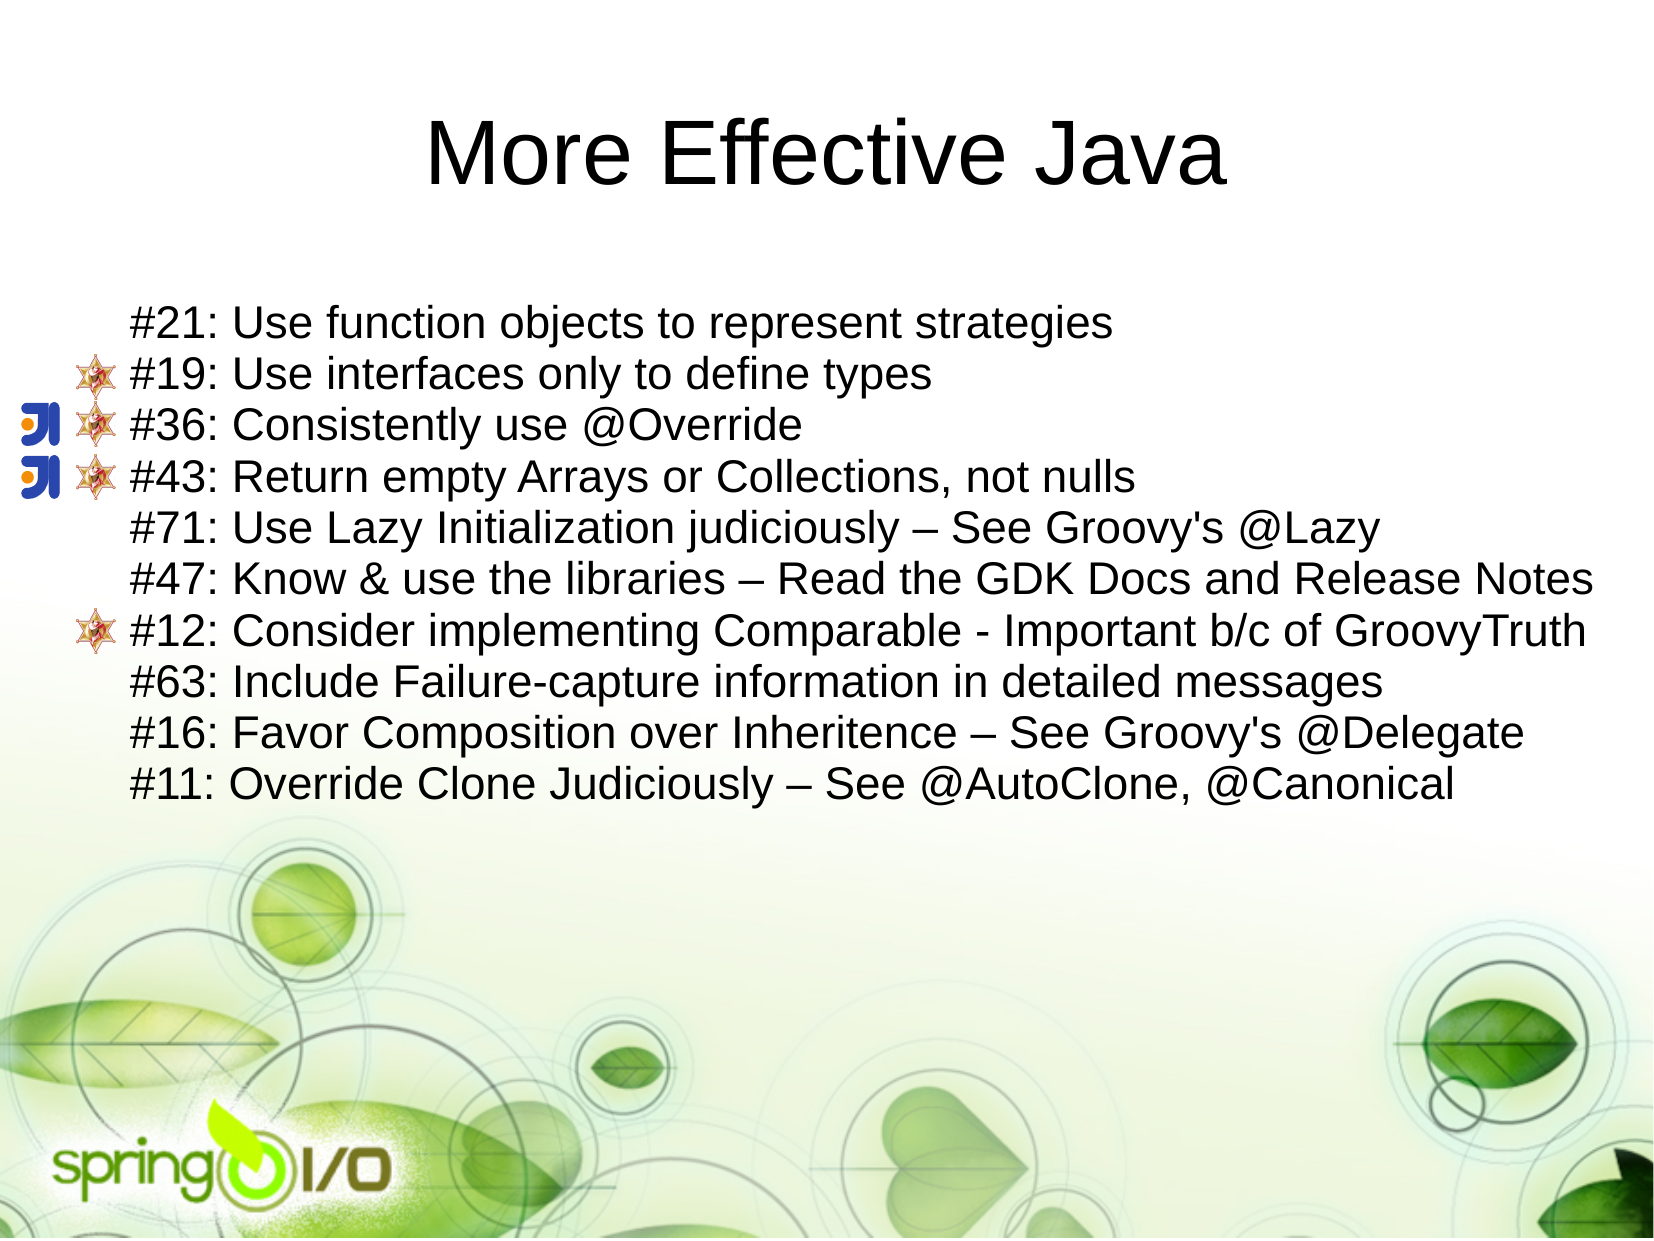

# More Effective Java
#21: Use function objects to represent strategies
#19: Use interfaces only to define types
#36: Consistently use @Override
#43: Return empty Arrays or Collections, not nulls
#71: Use Lazy Initialization judiciously – See Groovy's @Lazy
#47: Know & use the libraries – Read the GDK Docs and Release Notes
#12: Consider implementing Comparable - Important b/c of GroovyTruth #63: Include Failure-capture information in detailed messages
#16: Favor Composition over Inheritence – See Groovy's @Delegate #11: Override Clone Judiciously – See @AutoClone, @Canonical